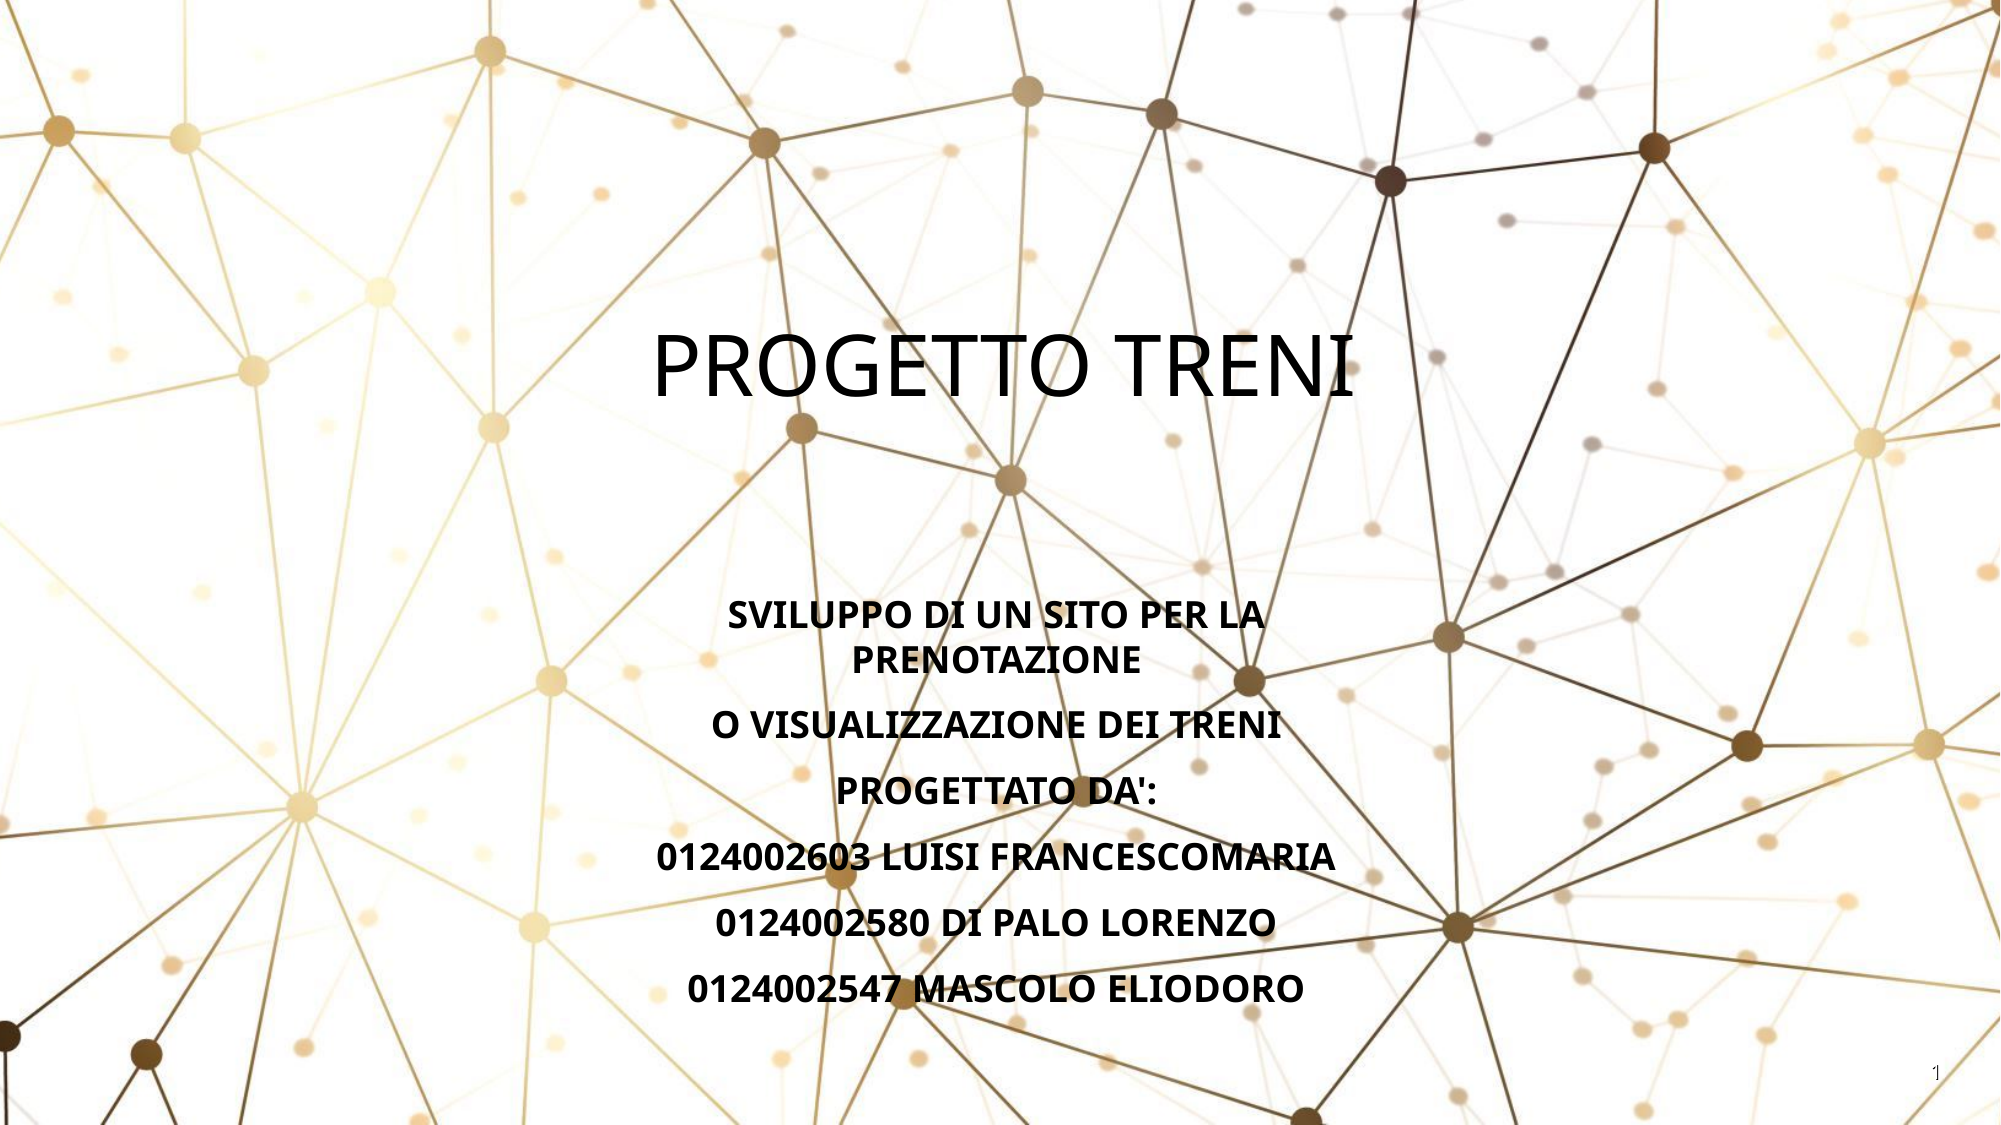

# PROGETTO TRENI
SVILUPPO DI UN SITO PER LA PRENOTAZIONE
O VISUALIZZAZIONE DEI TRENI
PROGETTATO DA':
0124002603 LUISI FRANCESCOMARIA
0124002580 DI PALO LORENZO
0124002547 MASCOLO ELIODORO